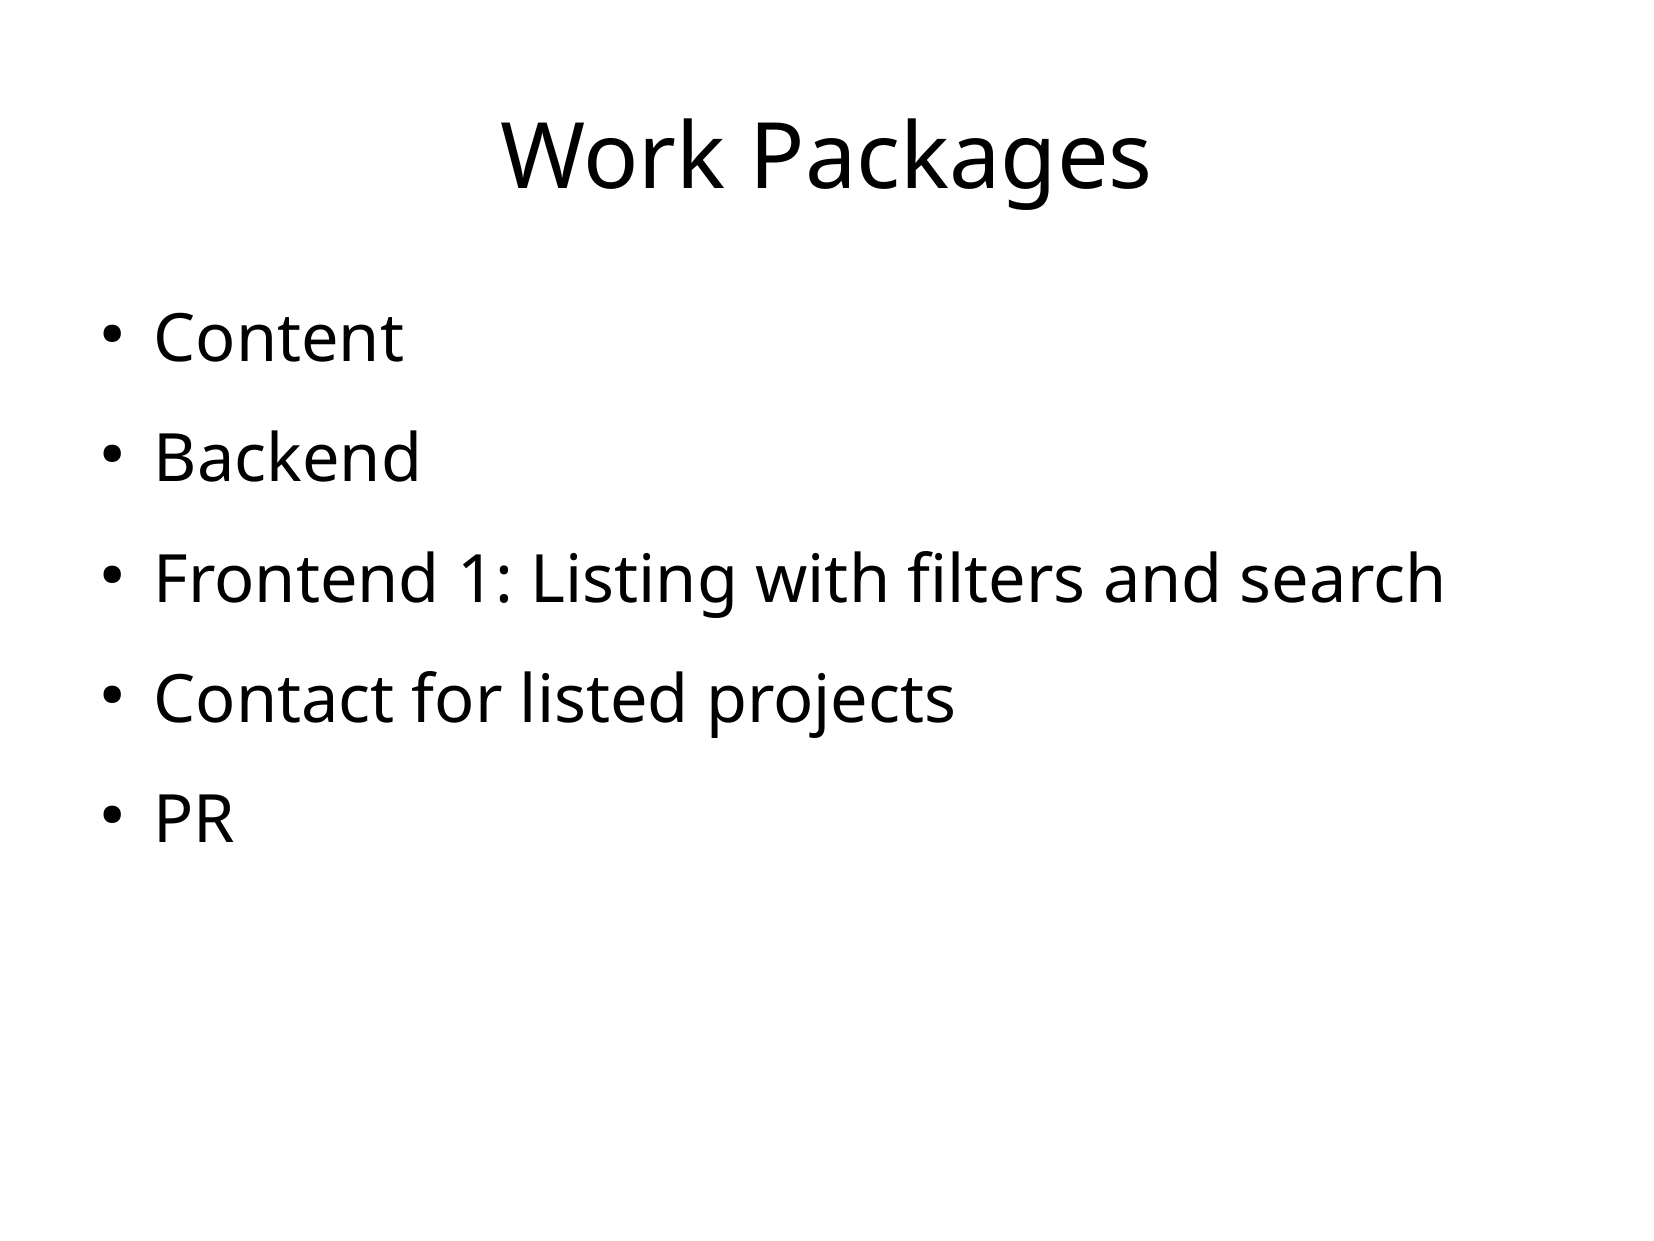

# Work Packages
Content
Backend
Frontend 1: Listing with filters and search
Contact for listed projects
PR